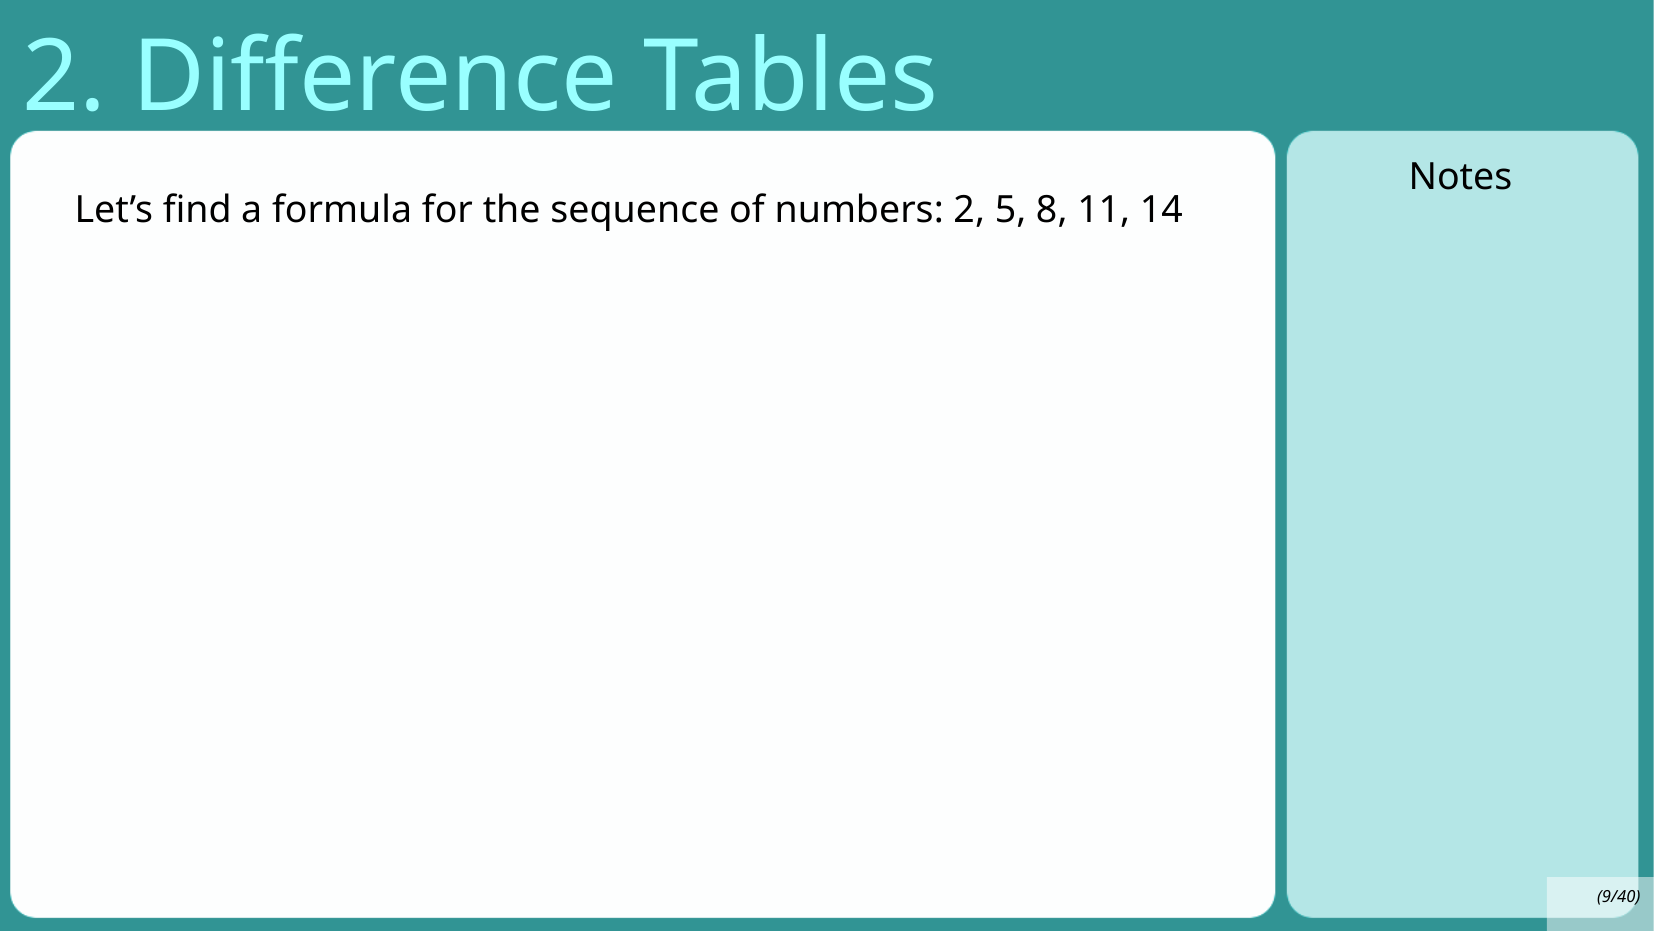

# 2. Difference Tables
Notes
Let’s find a formula for the sequence of numbers: 2, 5, 8, 11, 14